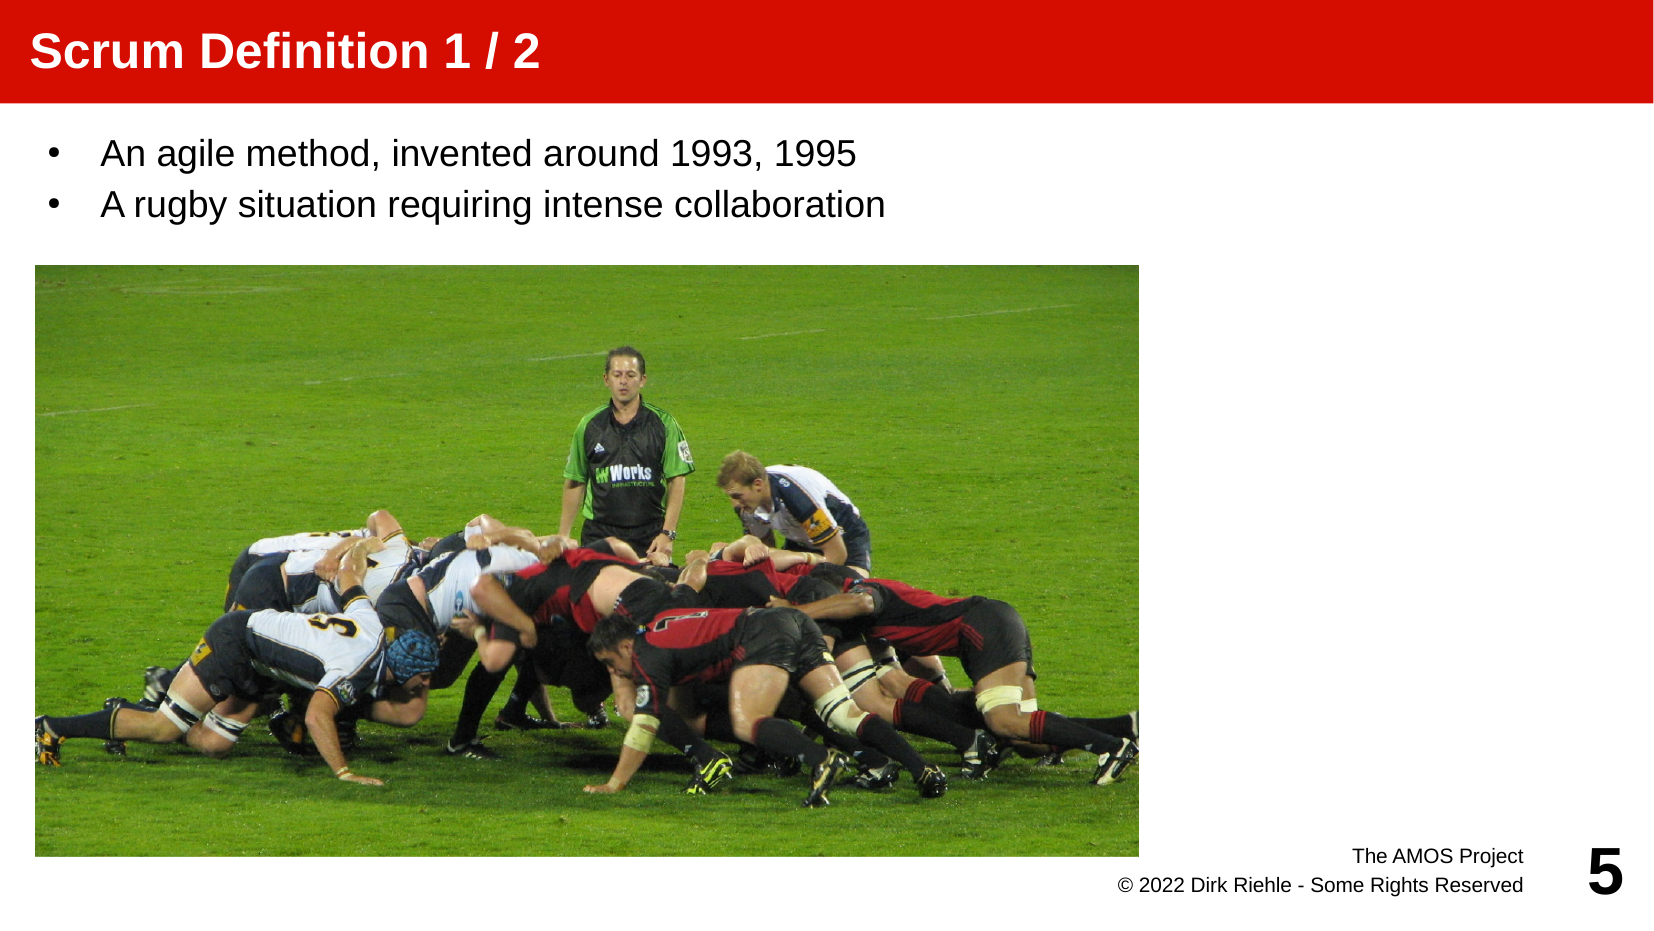

# Scrum Definition 1 / 2
An agile method, invented around 1993, 1995
A rugby situation requiring intense collaboration
The AMOS Project
5
© 2022 Dirk Riehle - Some Rights Reserved